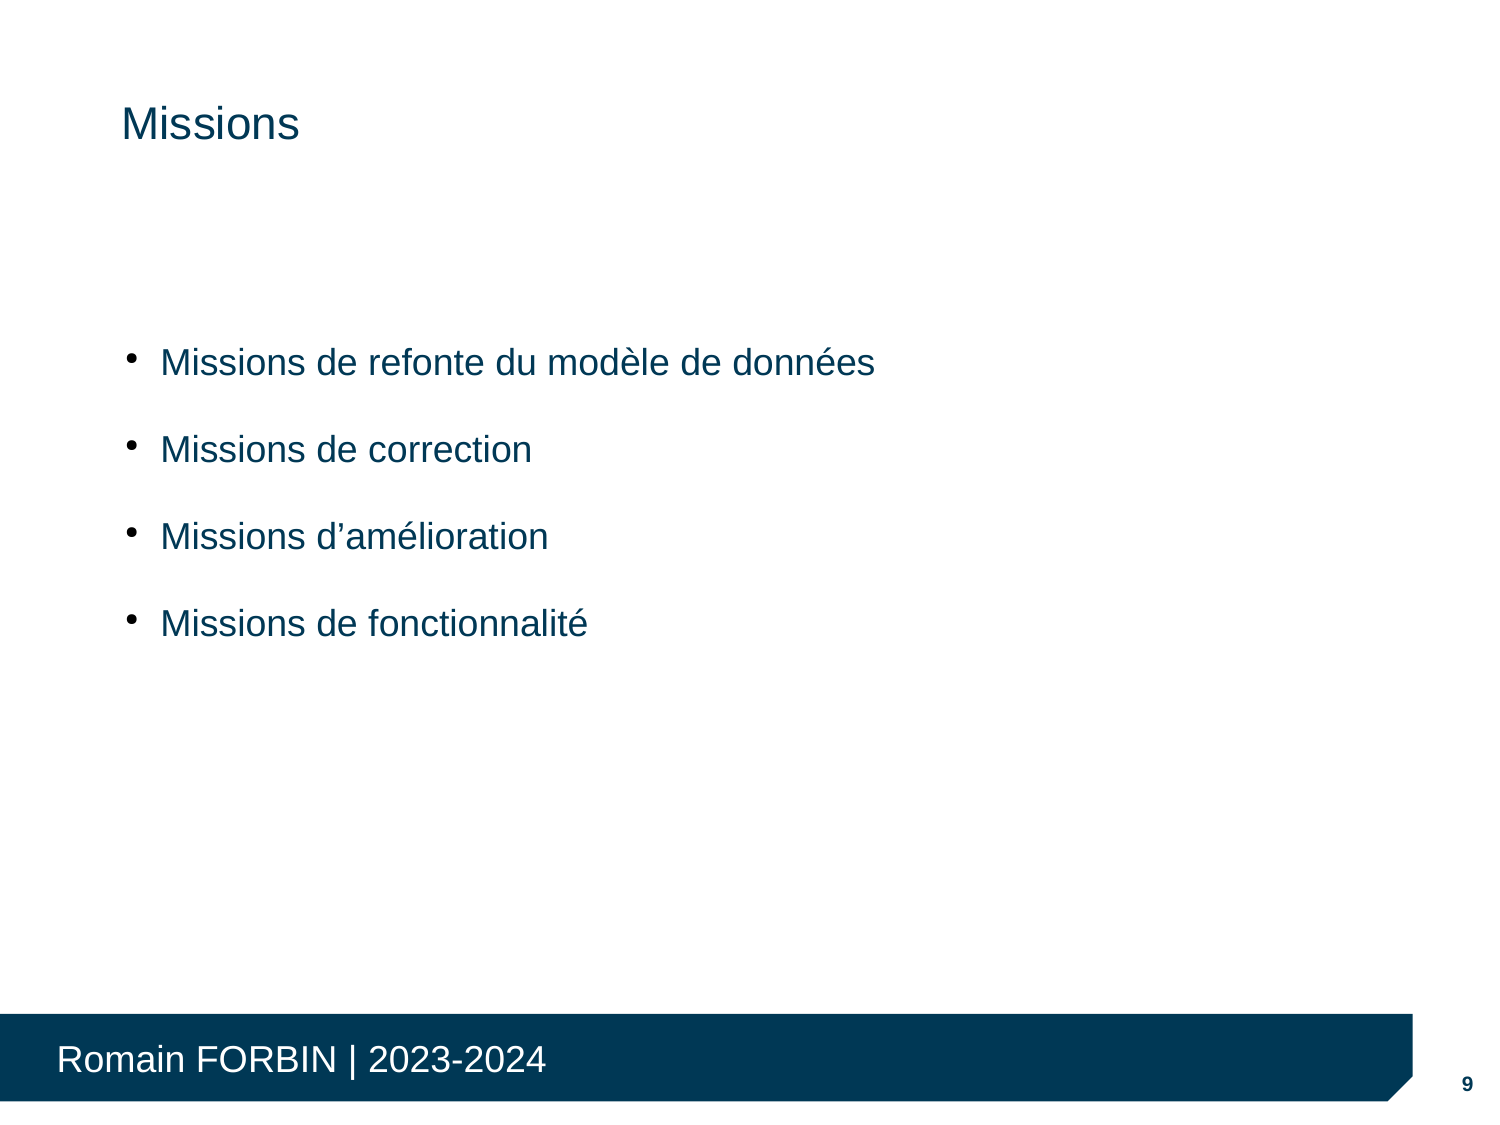

# Missions
Missions de refonte du modèle de données
Missions de correction
Missions d’amélioration
Missions de fonctionnalité